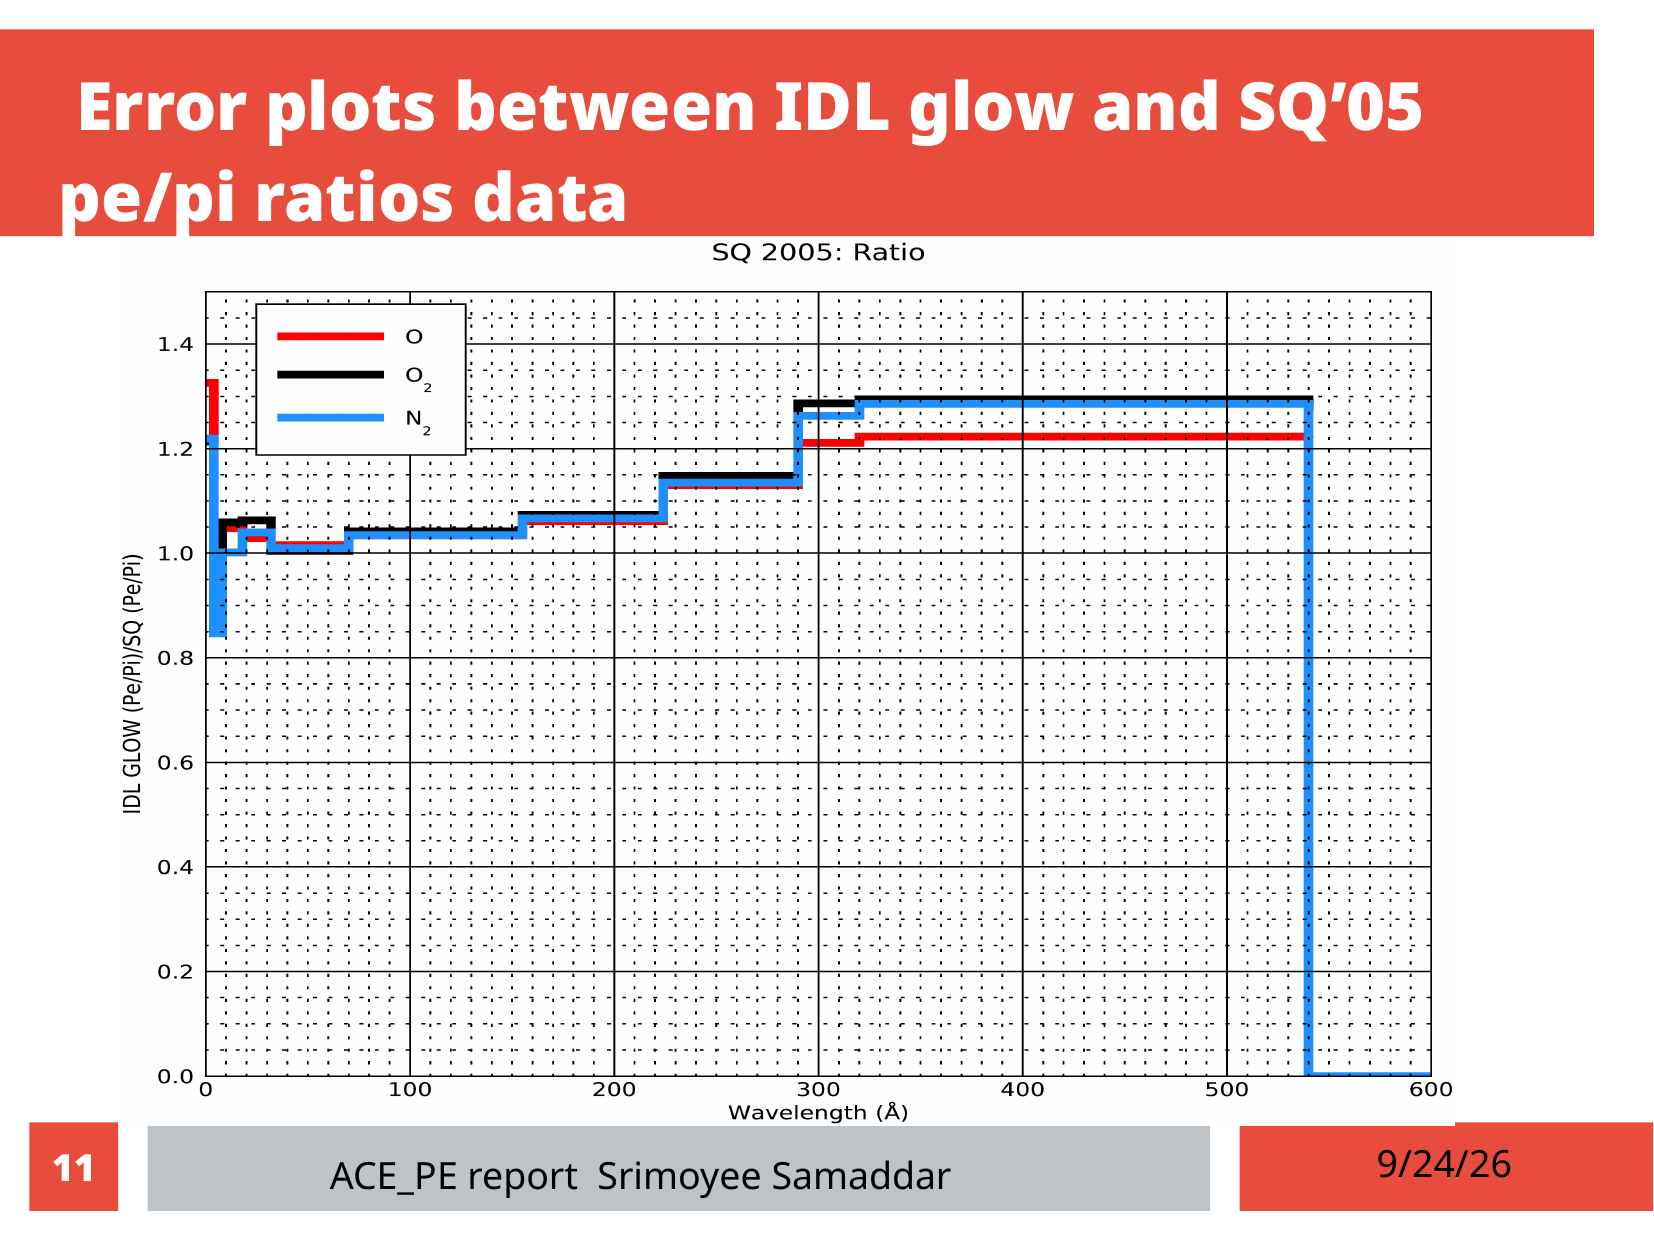

# Error plots between IDL glow and SQ’05 pe/pi ratios data
11
		ACE_PE report Srimoyee Samaddar